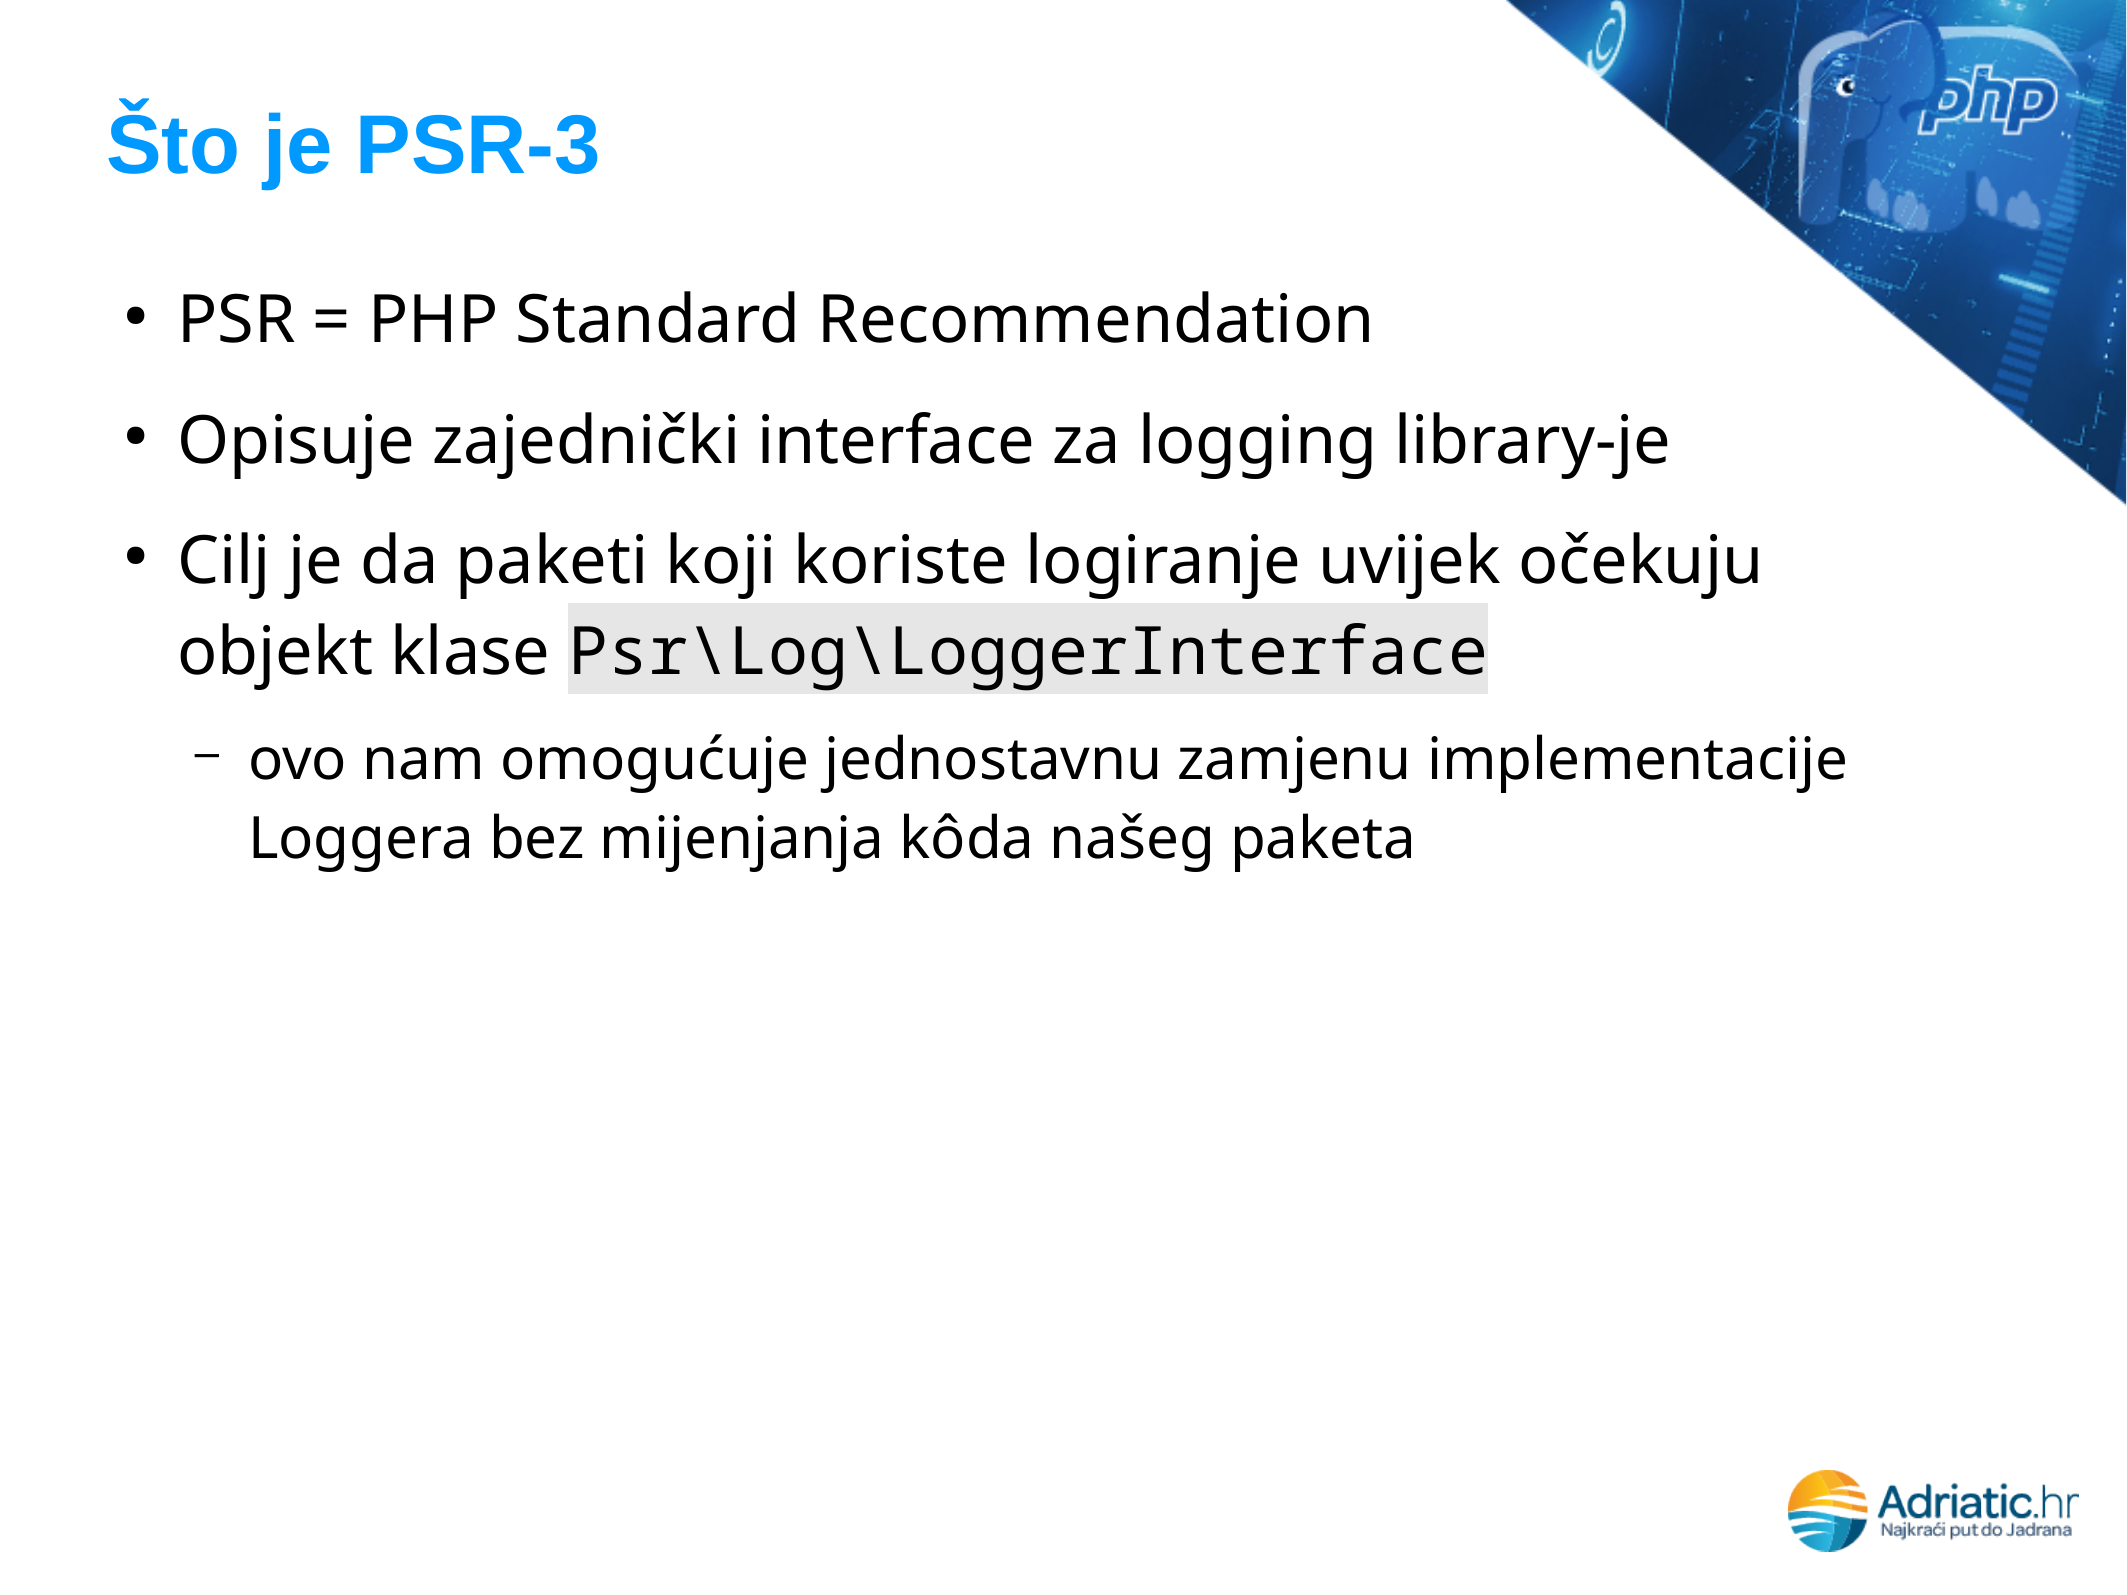

# Što je PSR-3
PSR = PHP Standard Recommendation
Opisuje zajednički interface za logging library-je
Cilj je da paketi koji koriste logiranje uvijek očekuju objekt klase Psr\Log\LoggerInterface
ovo nam omogućuje jednostavnu zamjenu implementacije Loggera bez mijenjanja kôda našeg paketa